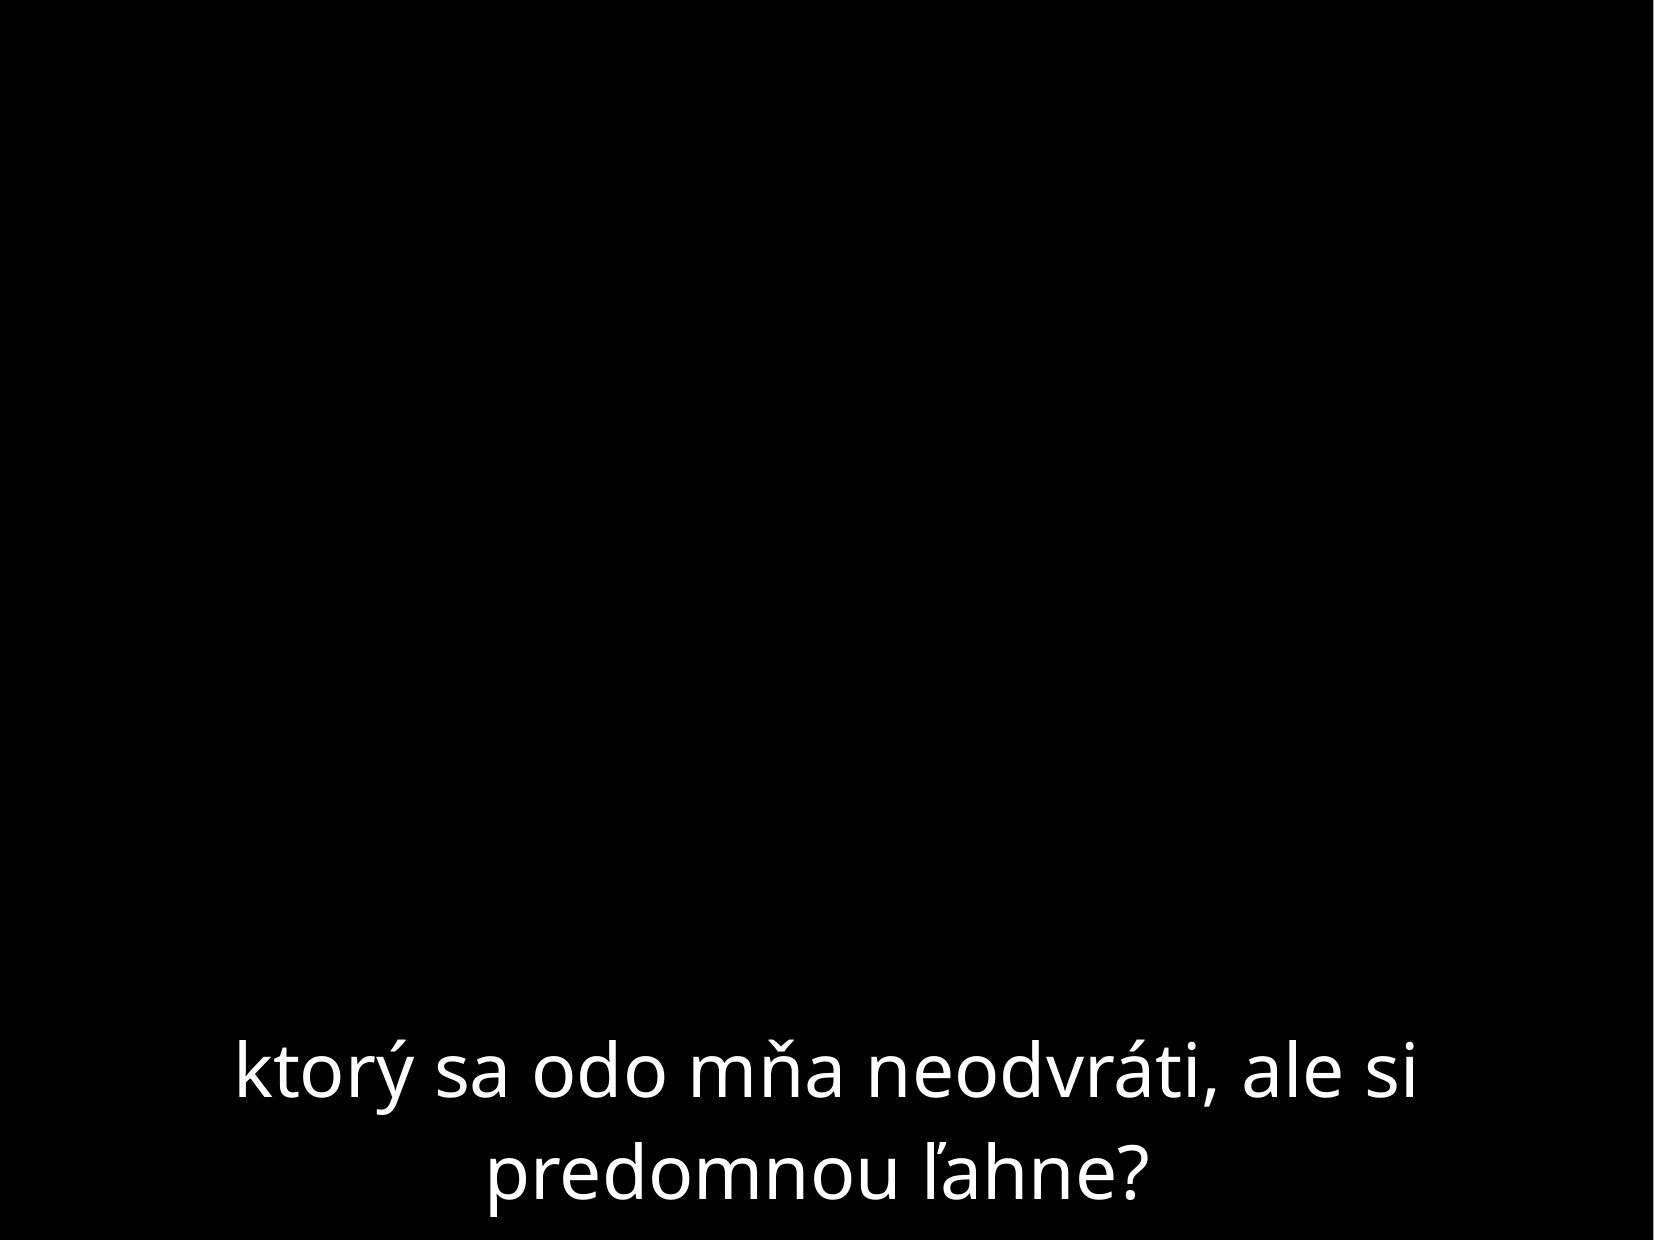

# ktorý sa odo mňa neodvráti, ale si predomnou ľahne?